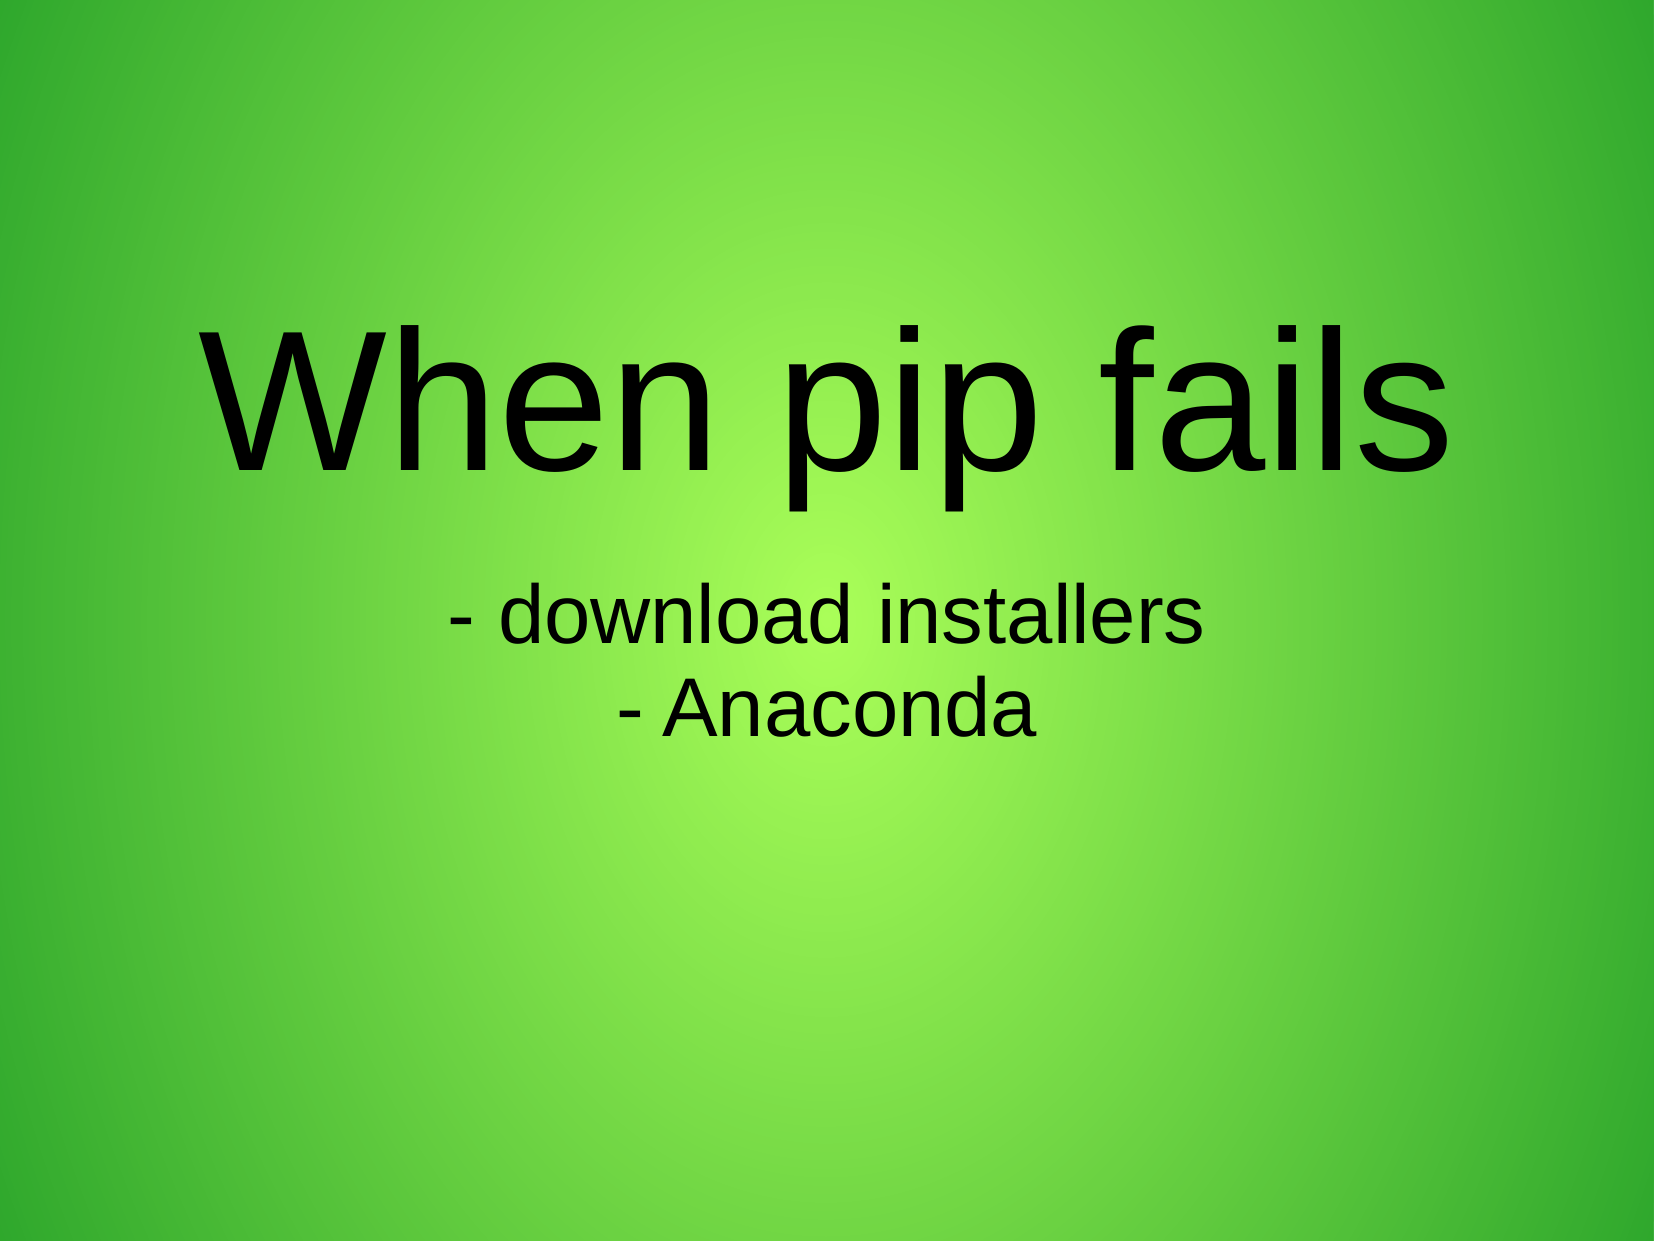

# When pip fails
- download installers
- Anaconda